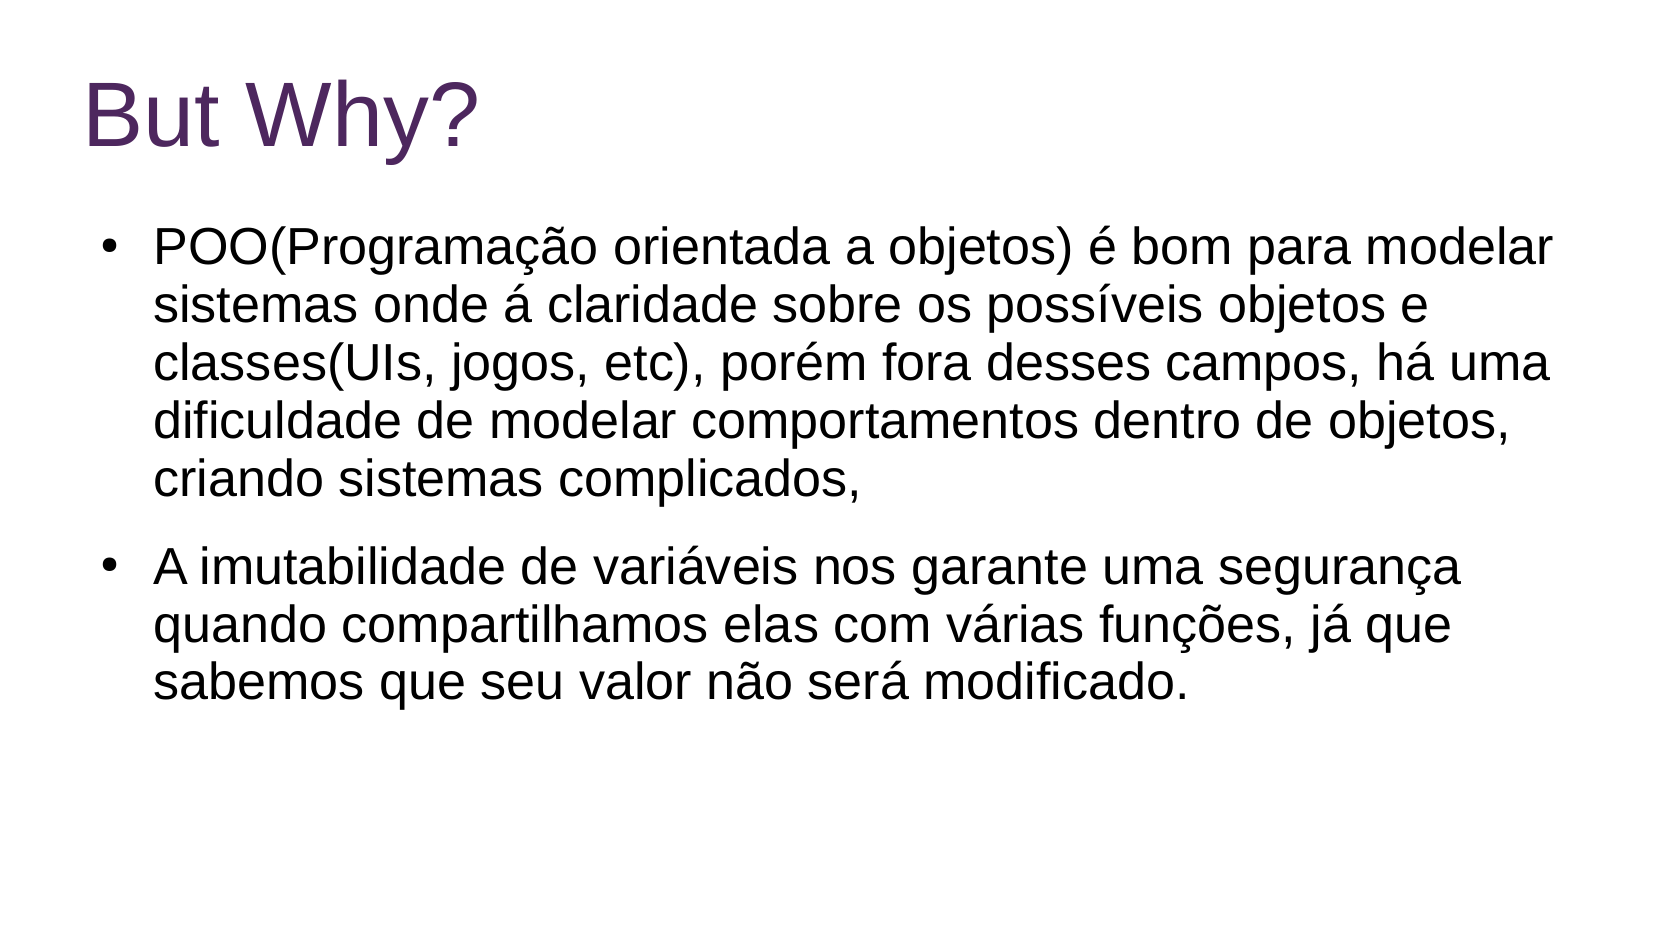

# But Why?
POO(Programação orientada a objetos) é bom para modelar sistemas onde á claridade sobre os possíveis objetos e classes(UIs, jogos, etc), porém fora desses campos, há uma dificuldade de modelar comportamentos dentro de objetos, criando sistemas complicados,
A imutabilidade de variáveis nos garante uma segurança quando compartilhamos elas com várias funções, já que sabemos que seu valor não será modificado.